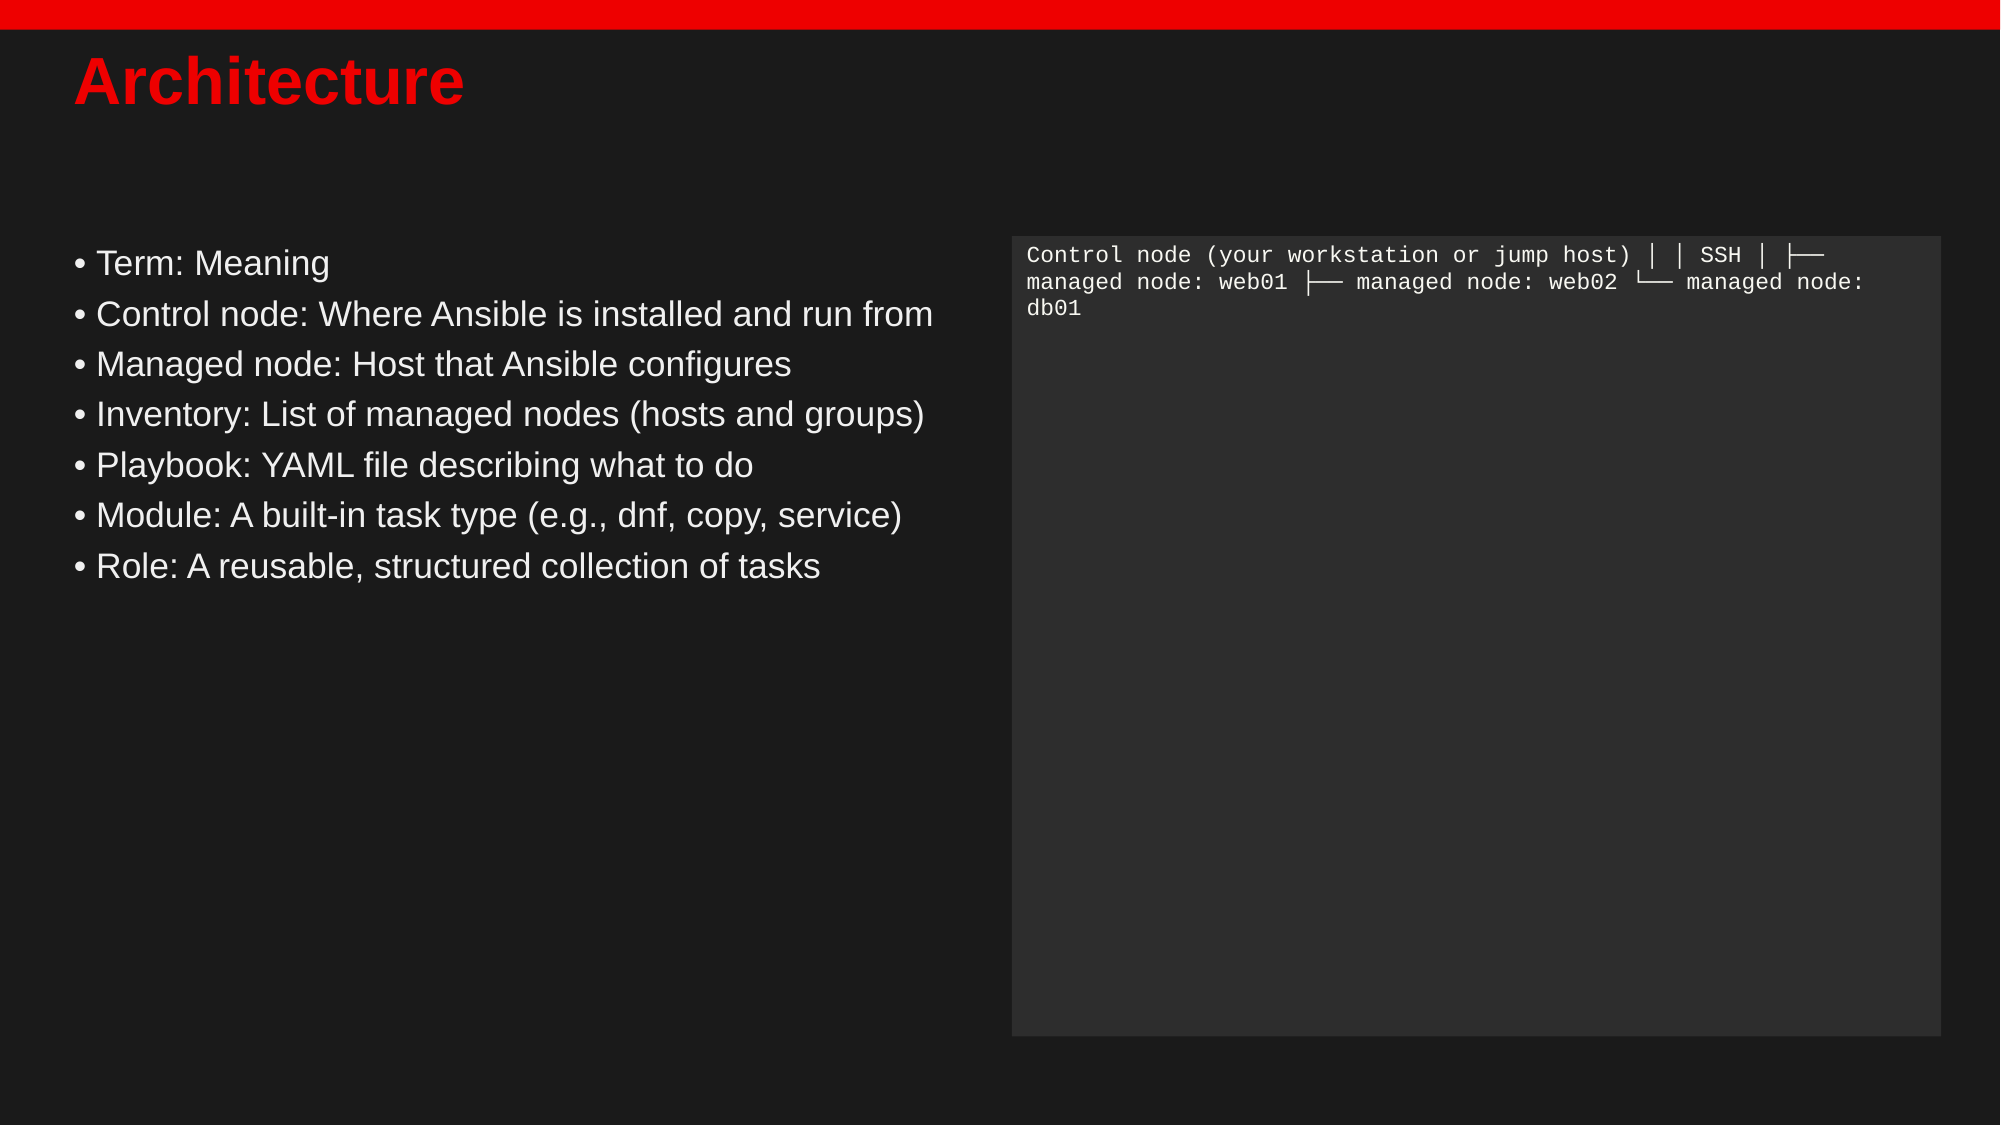

Architecture
• Term: Meaning
• Control node: Where Ansible is installed and run from
• Managed node: Host that Ansible configures
• Inventory: List of managed nodes (hosts and groups)
• Playbook: YAML file describing what to do
• Module: A built-in task type (e.g., dnf, copy, service)
• Role: A reusable, structured collection of tasks
Control node (your workstation or jump host) │ │ SSH │ ├── managed node: web01 ├── managed node: web02 └── managed node: db01